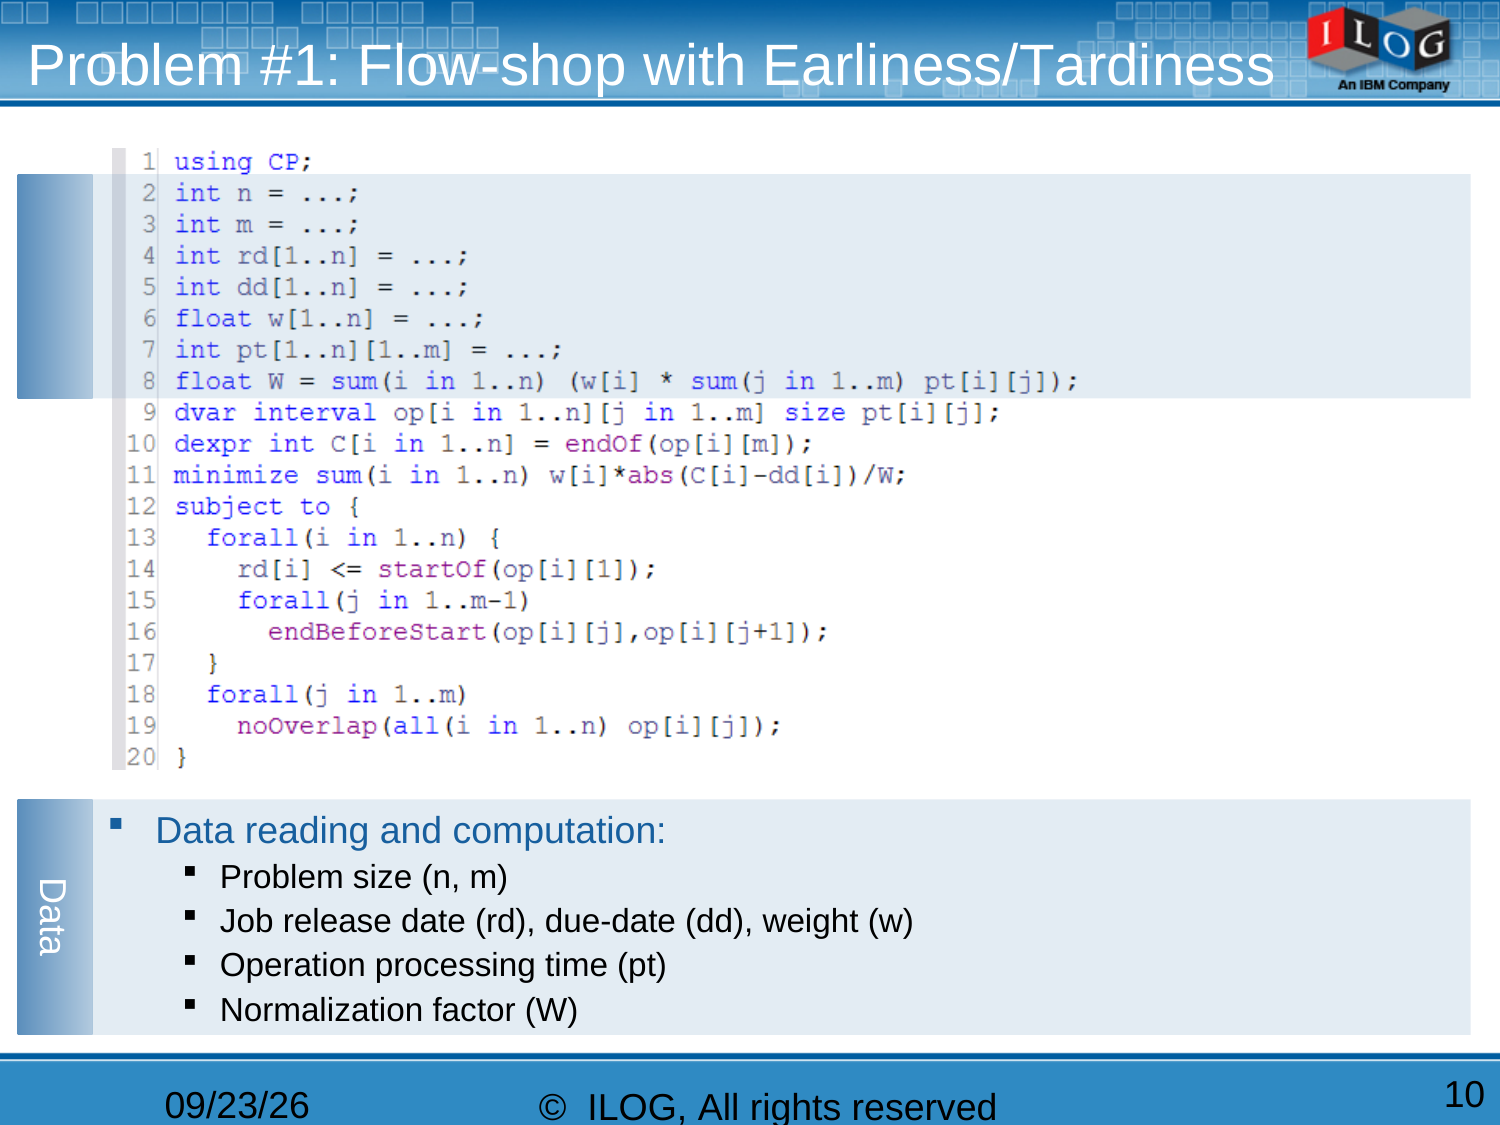

# Problem #1: Flow-shop with Earliness/Tardiness
Data reading and computation:
Problem size (n, m)
Job release date (rd), due-date (dd), weight (w)
Operation processing time (pt)
Normalization factor (W)
Data
10
© ILOG, All rights reserved